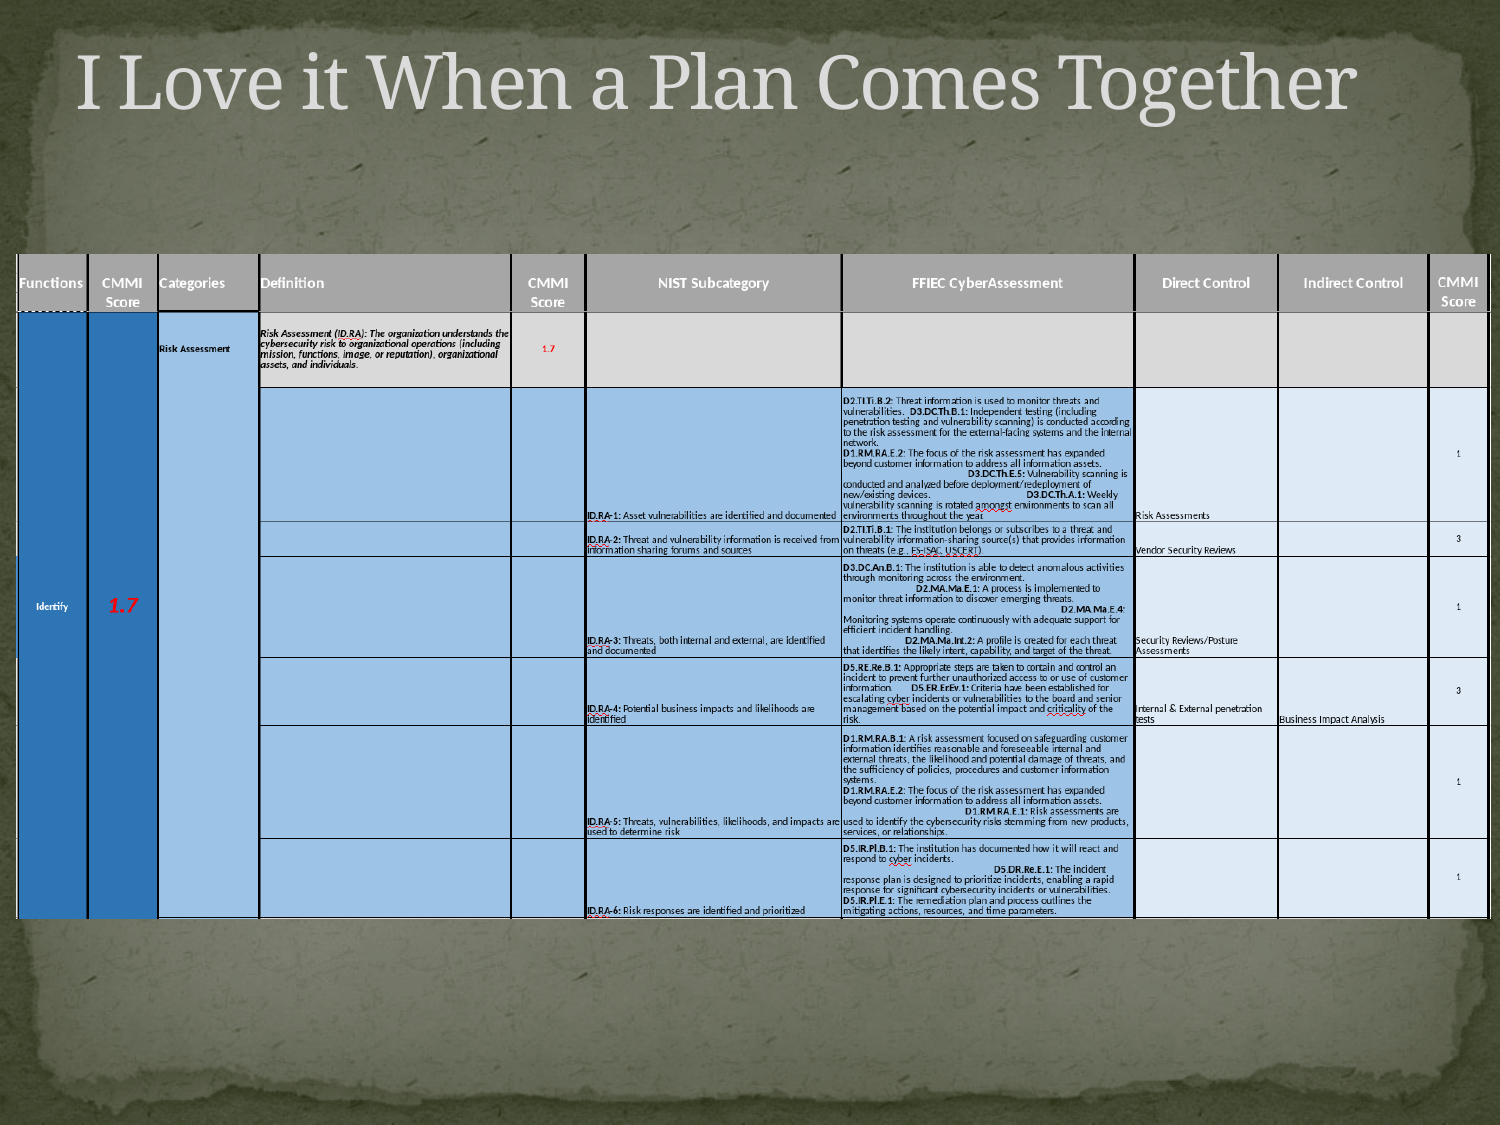

# I Love it When a Plan Comes Together